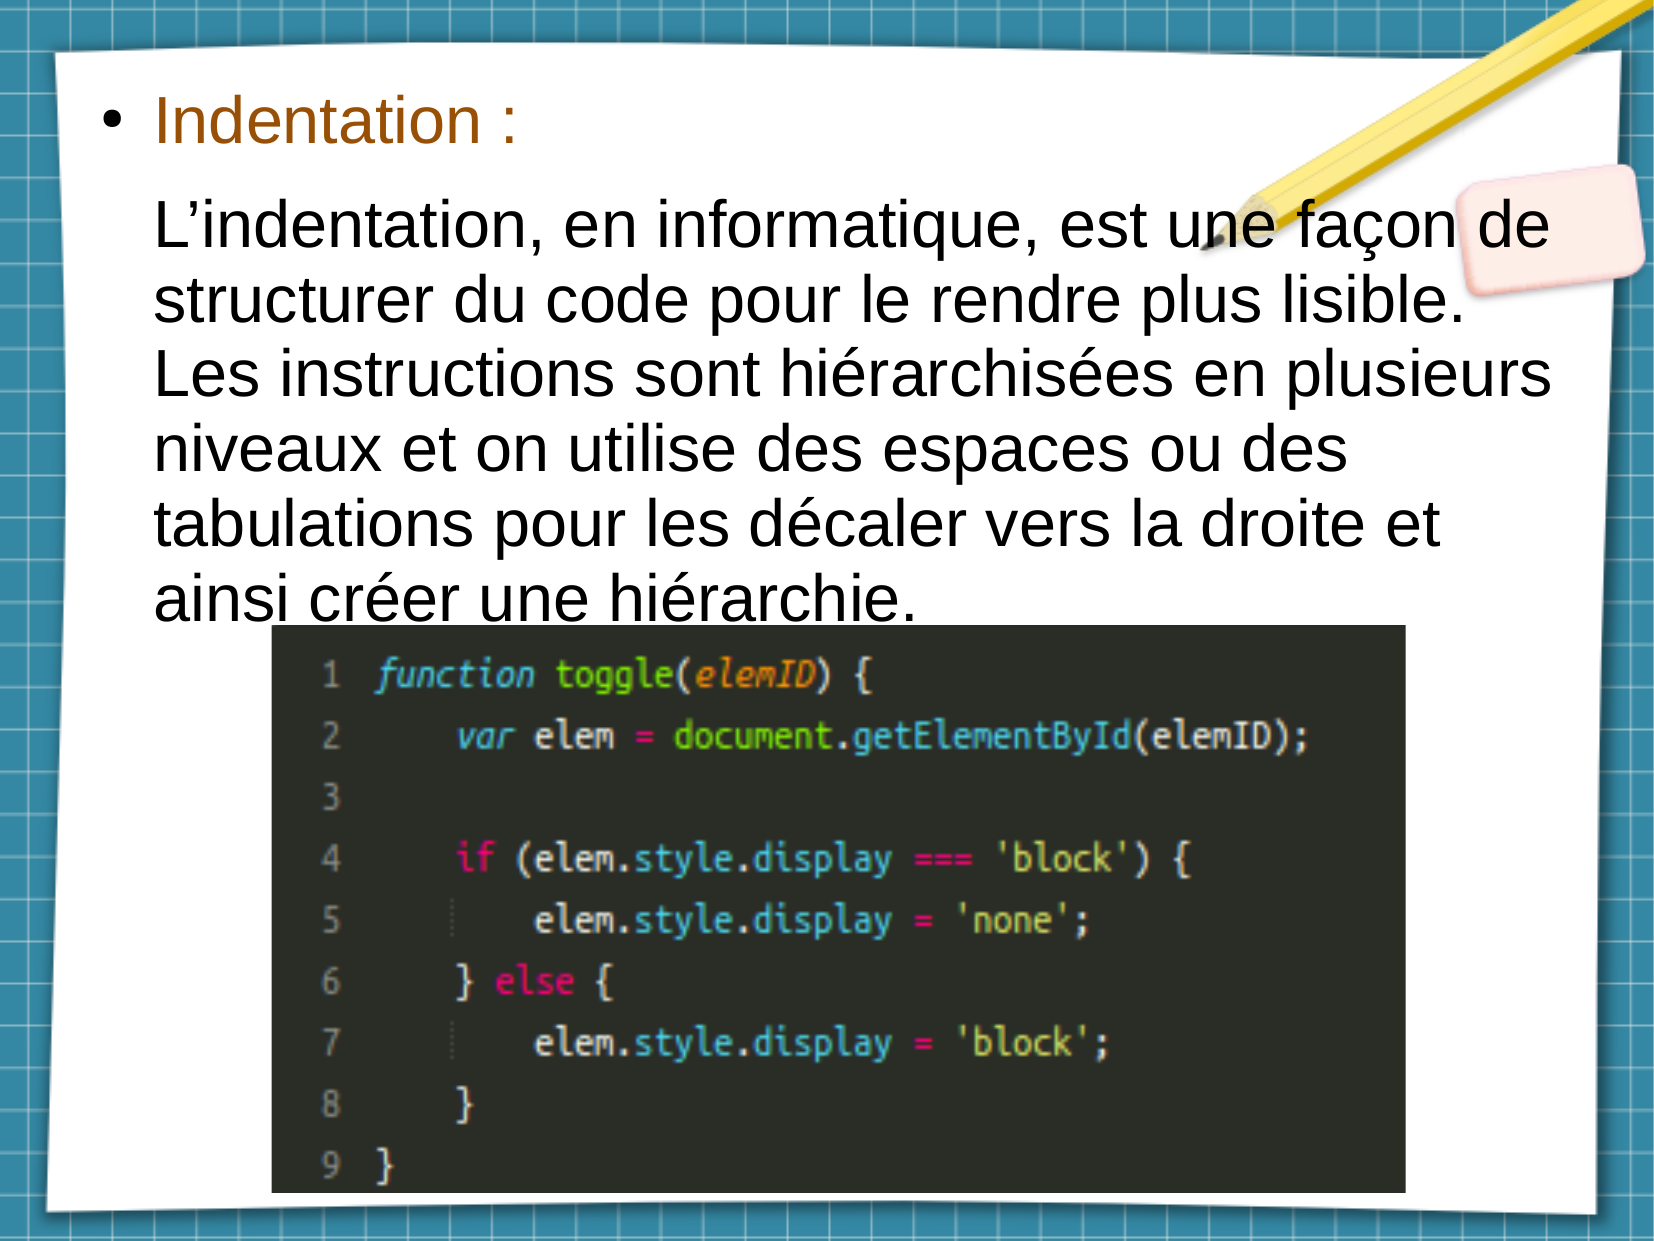

# Indentation :
L’indentation, en informatique, est une façon de structurer du code pour le rendre plus lisible. Les instructions sont hiérarchisées en plusieurs niveaux et on utilise des espaces ou des tabulations pour les décaler vers la droite et ainsi créer une hiérarchie.